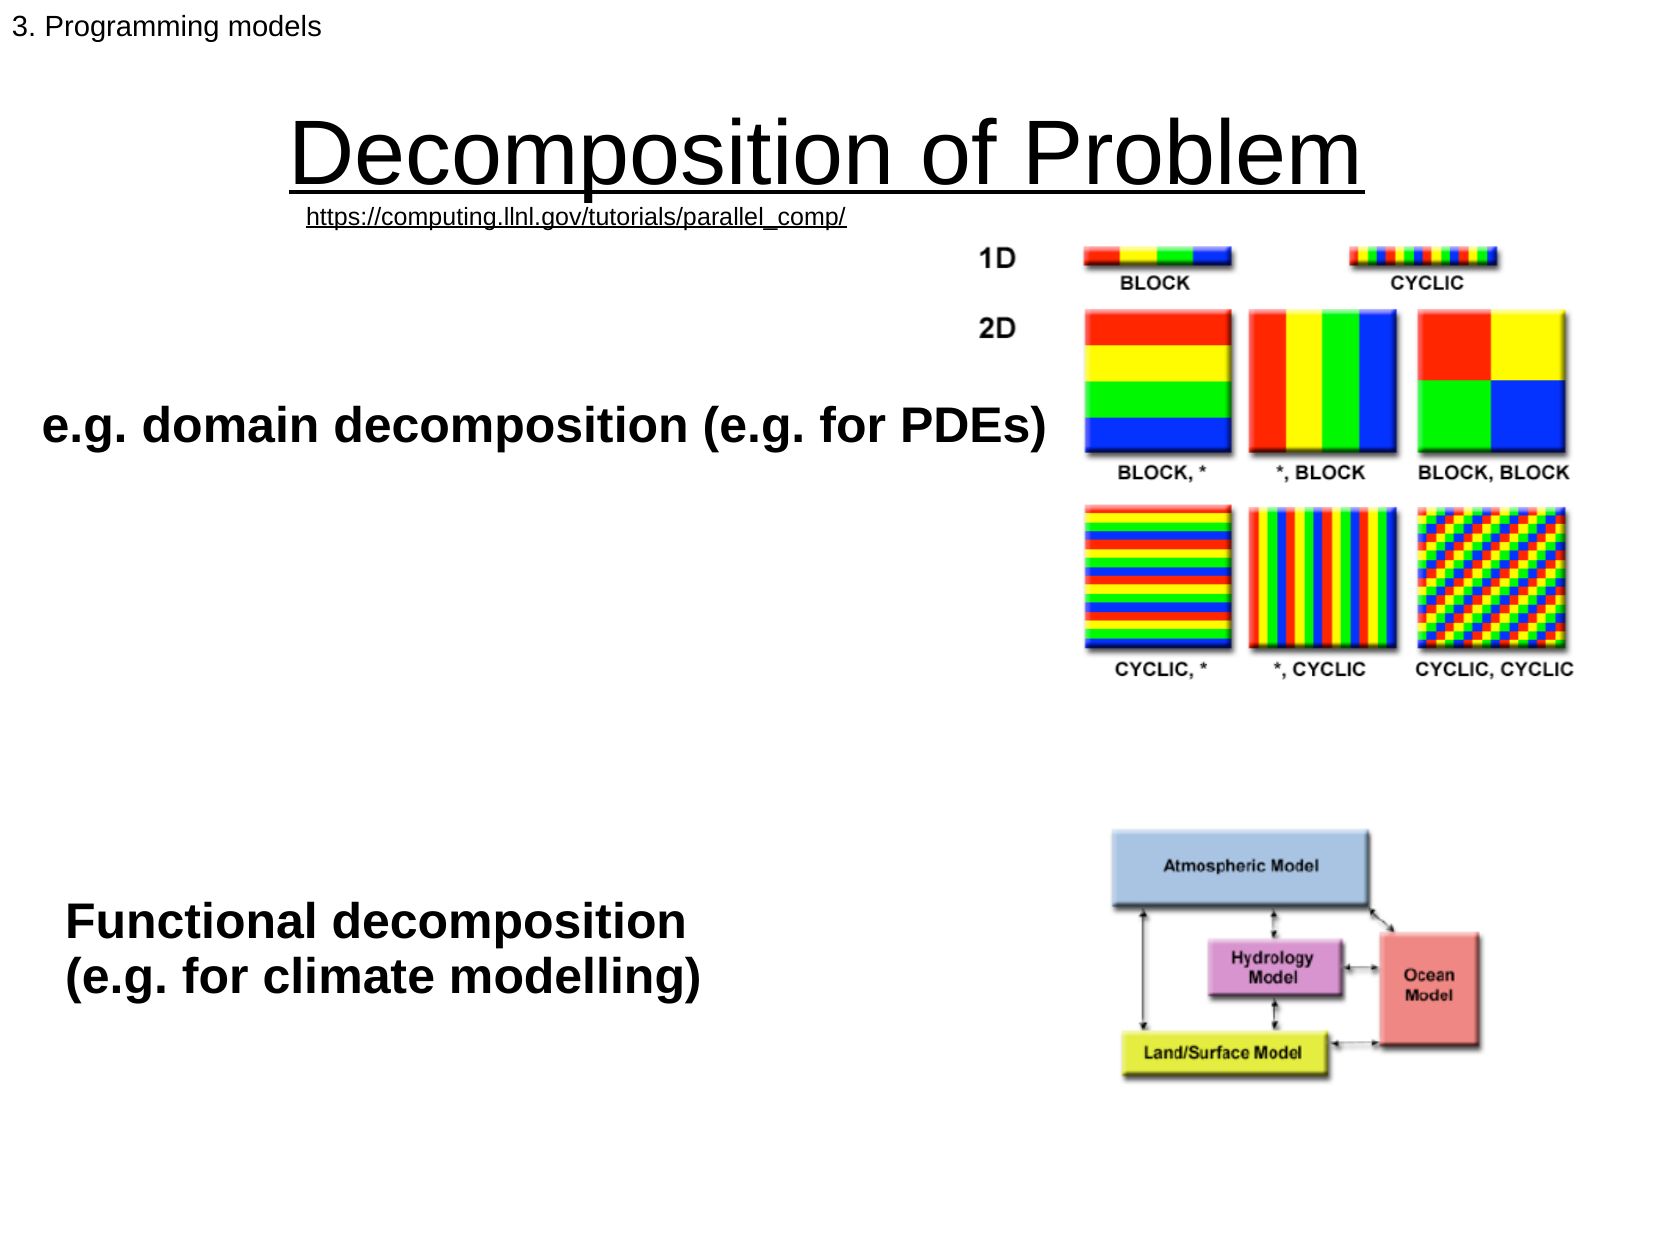

3. Programming models
# Decomposition of Problem
https://computing.llnl.gov/tutorials/parallel_comp/
e.g. domain decomposition (e.g. for PDEs)
Functional decomposition
(e.g. for climate modelling)